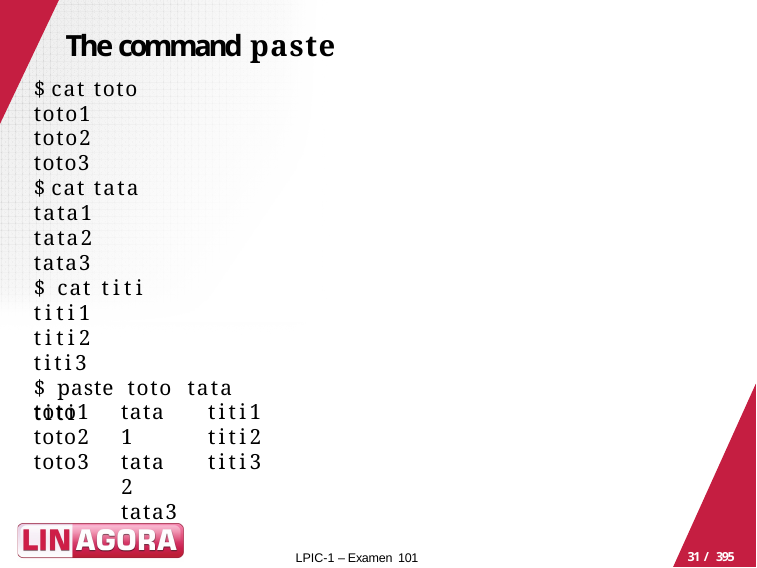

The command paste
$ cat toto
toto1
toto2
toto3
$ cat tata
tata1
tata2
tata3
$ cat titi
titi1
titi2
titi3
$ paste toto tata titi
toto1 toto2 toto3
tata1 tata2 tata3
titi1 titi2 titi3
LPIC-1 – Examen 101